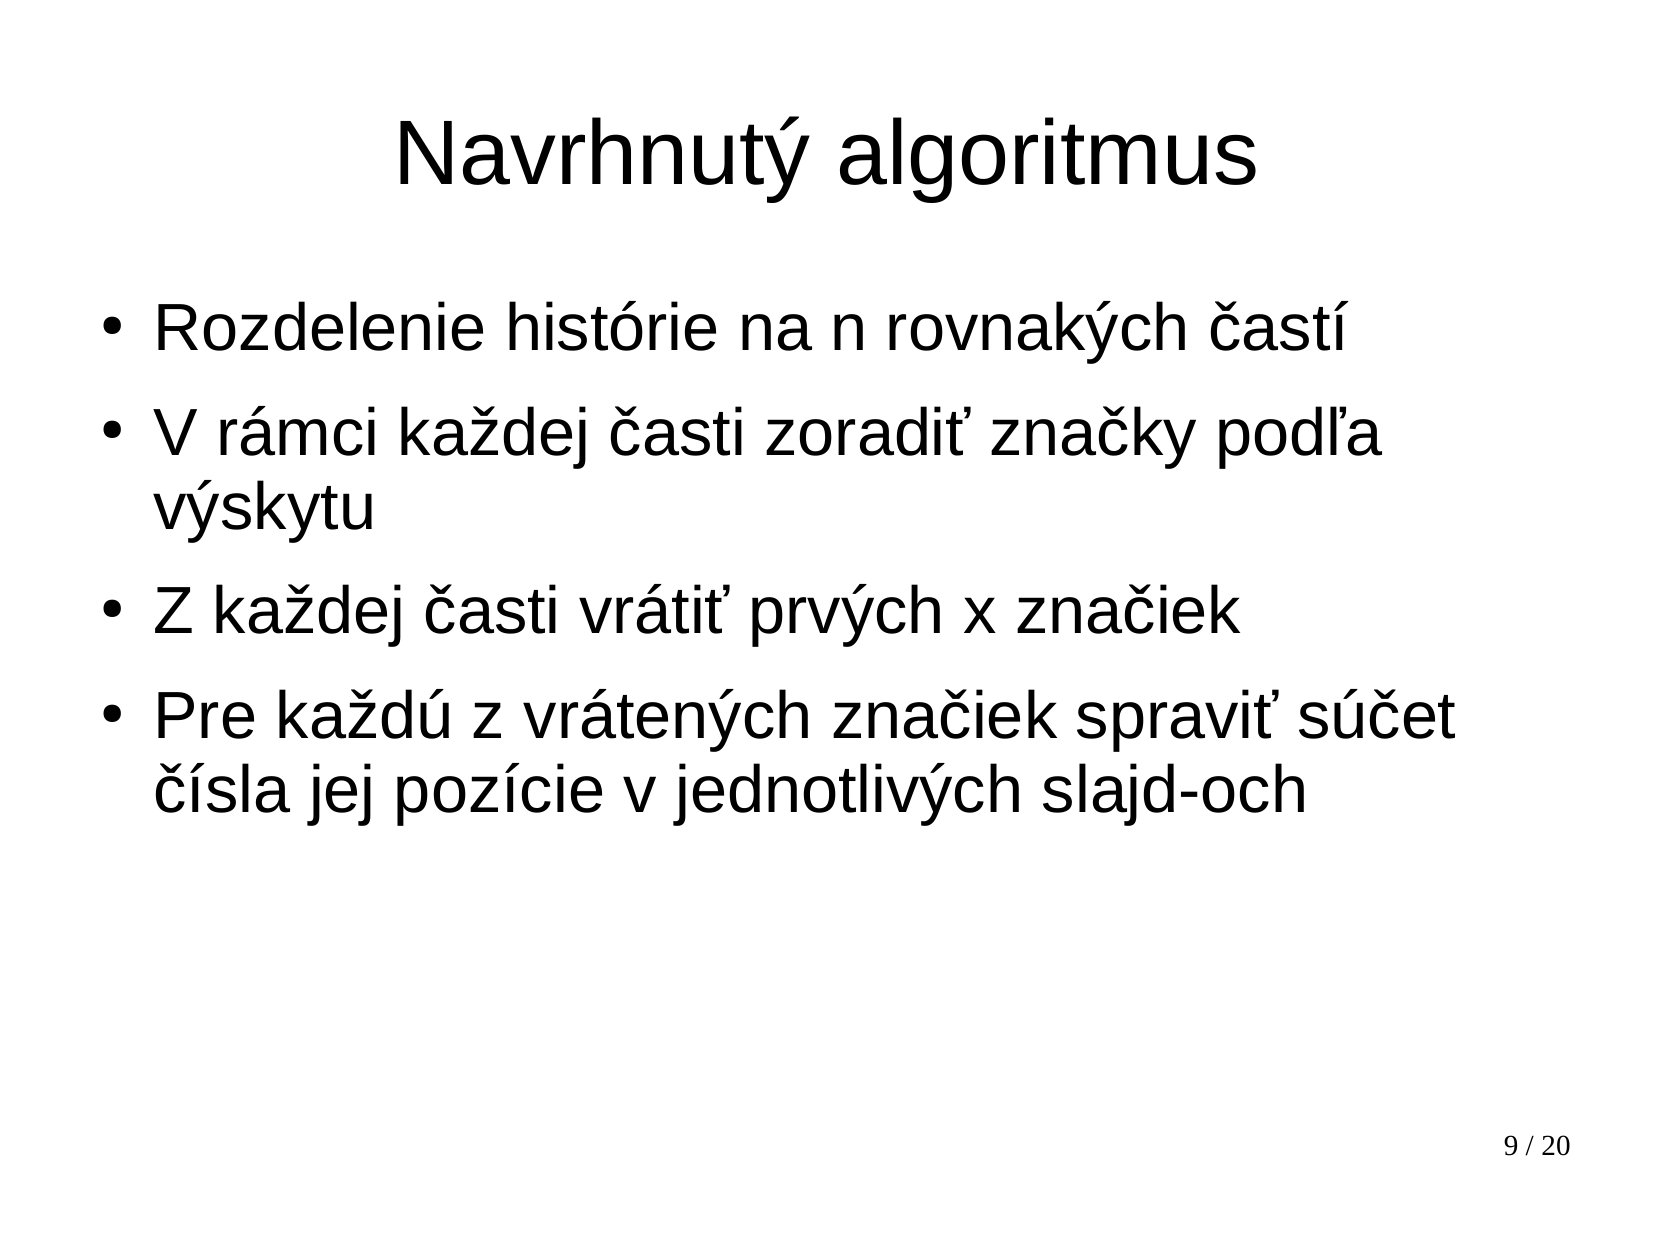

# Navrhnutý algoritmus
Rozdelenie histórie na n rovnakých častí
V rámci každej časti zoradiť značky podľa výskytu
Z každej časti vrátiť prvých x značiek
Pre každú z vrátených značiek spraviť súčet čísla jej pozície v jednotlivých slajd-och
9